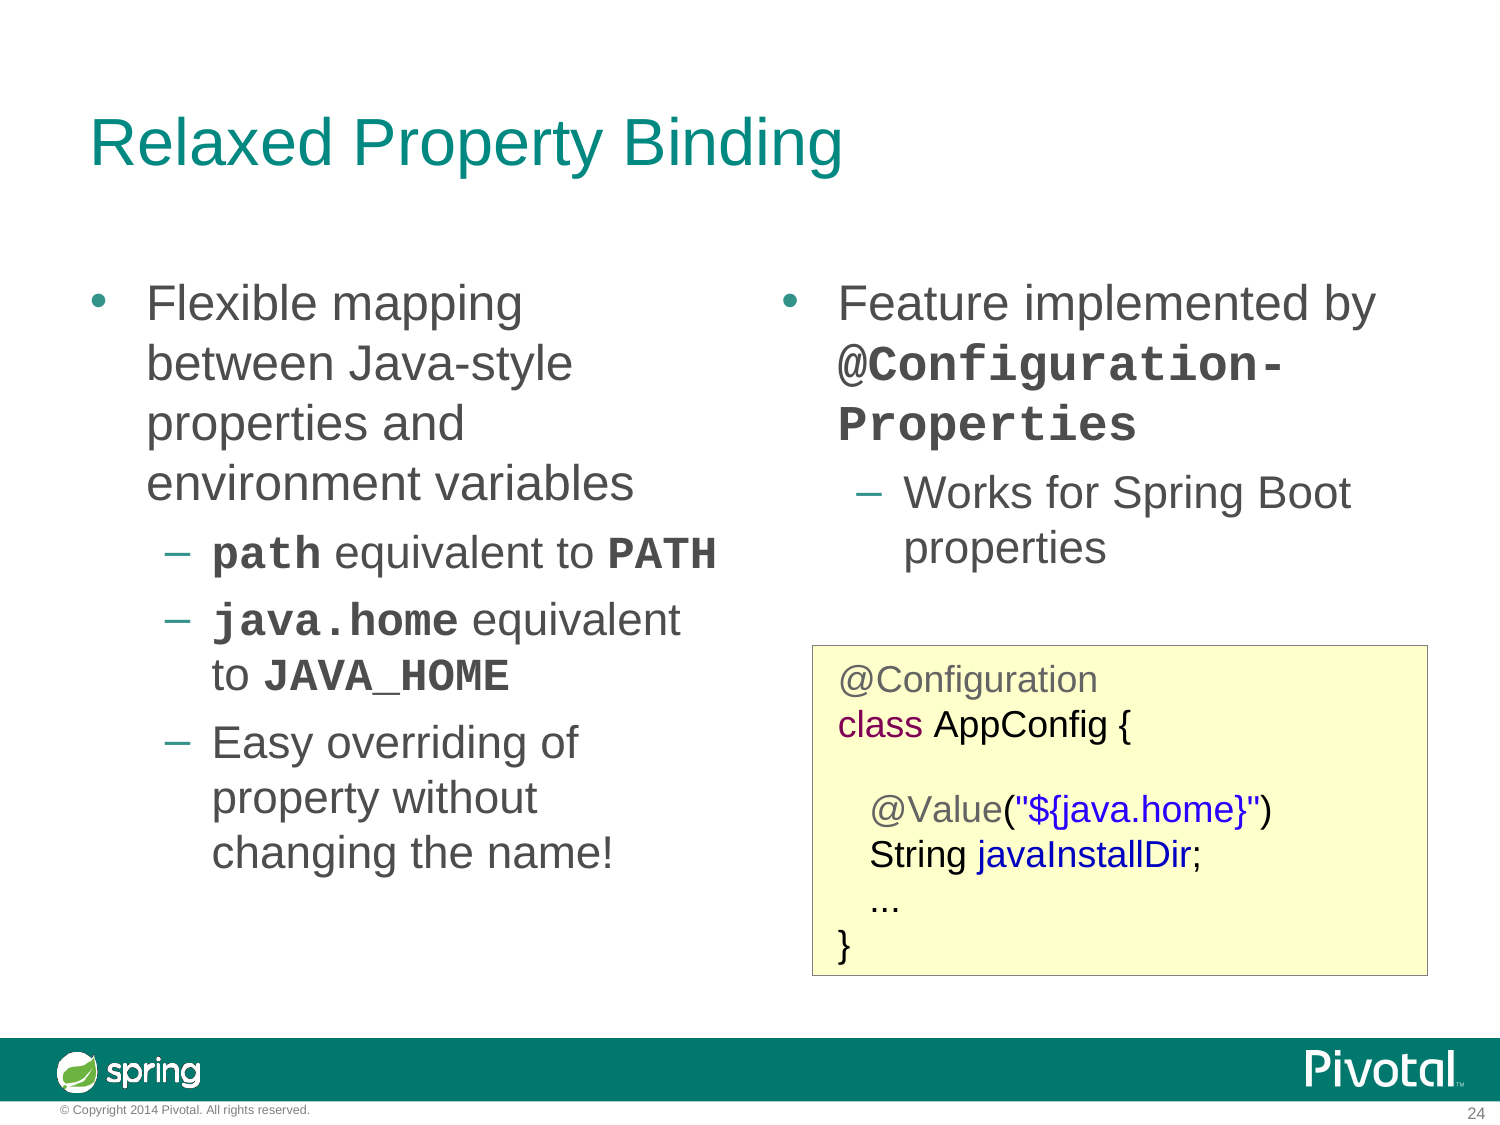

# Relaxed Property Binding
Flexible mapping between Java-style properties and environment variables
path equivalent to PATH
java.home equivalent to JAVA_HOME
Easy overriding of
property without
changing the name!
Feature implemented by @Configuration-Properties
Works for Spring Boot properties
 @Configuration
 class AppConfig {
 @Value("${java.home}")
 String javaInstallDir;
 ...
 }